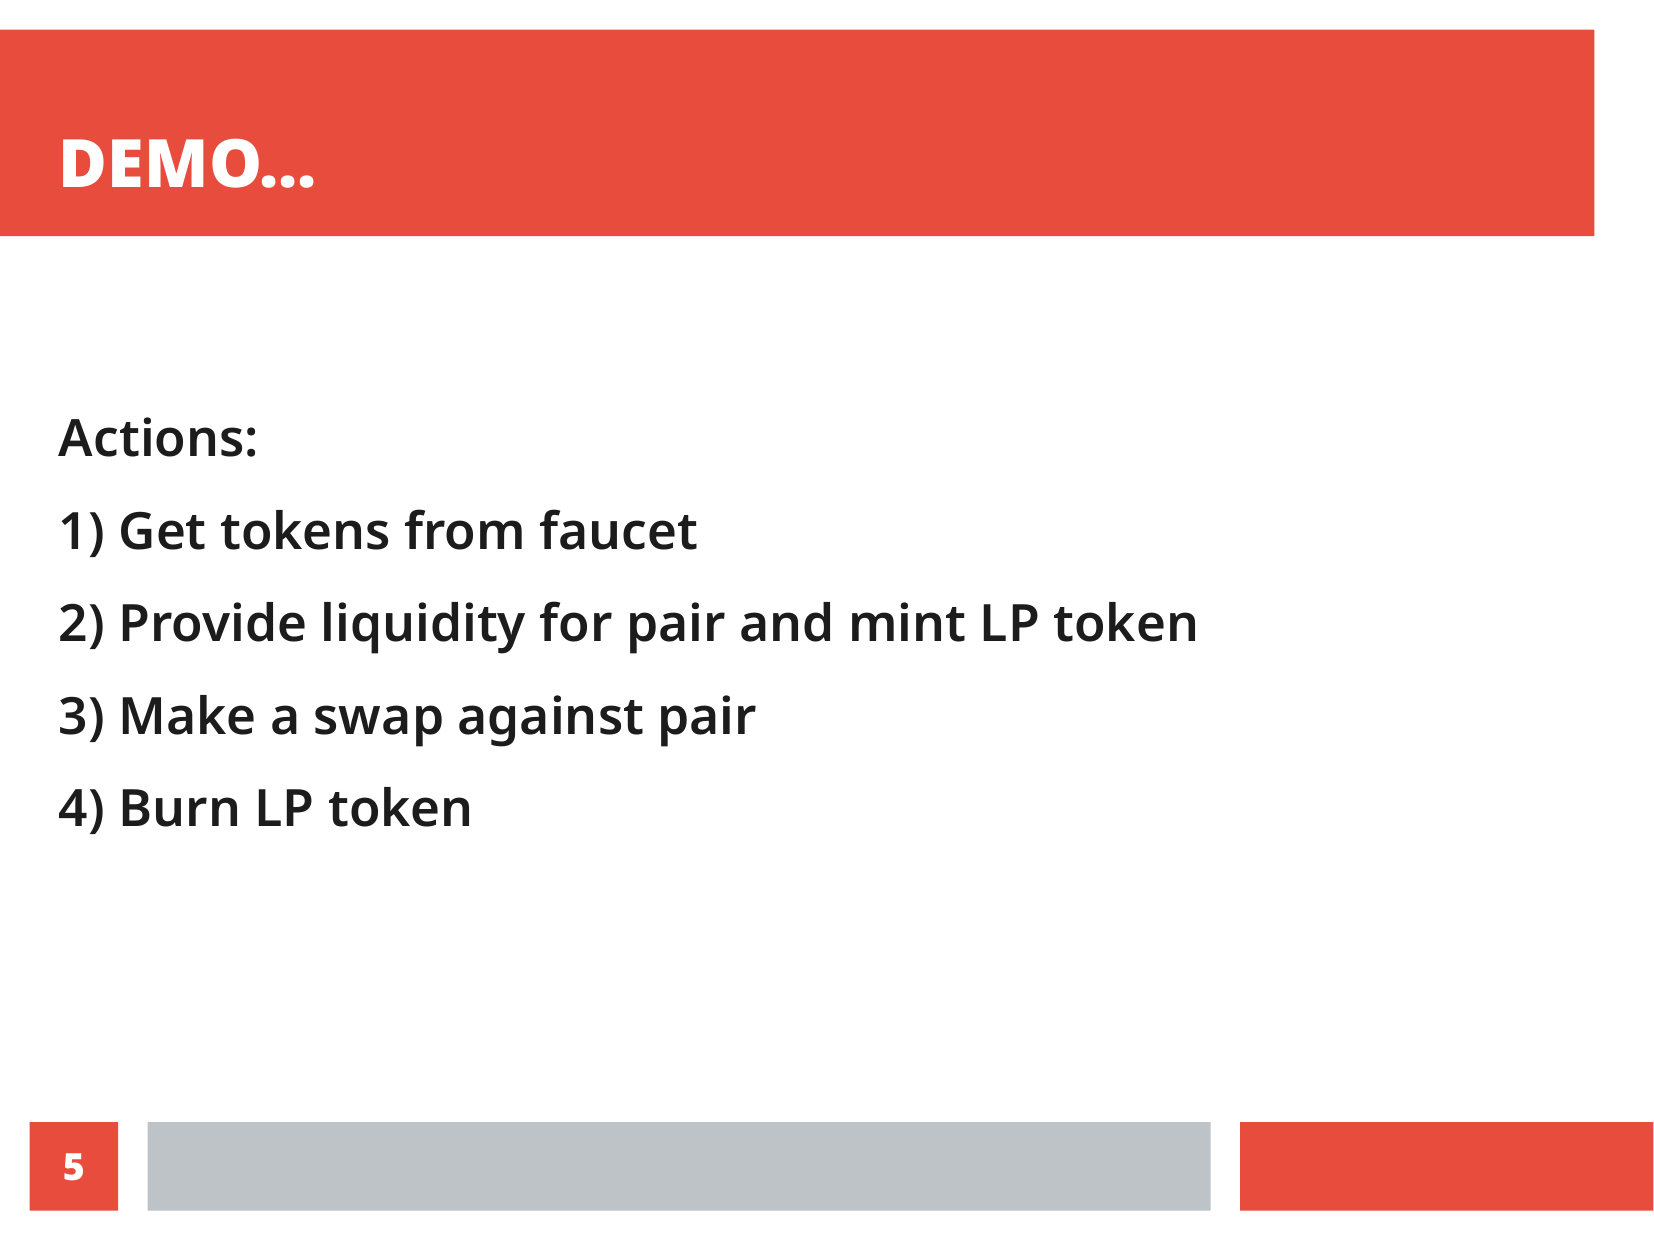

# DEMO...
Actions:
1) Get tokens from faucet
2) Provide liquidity for pair and mint LP token
3) Make a swap against pair
4) Burn LP token
5